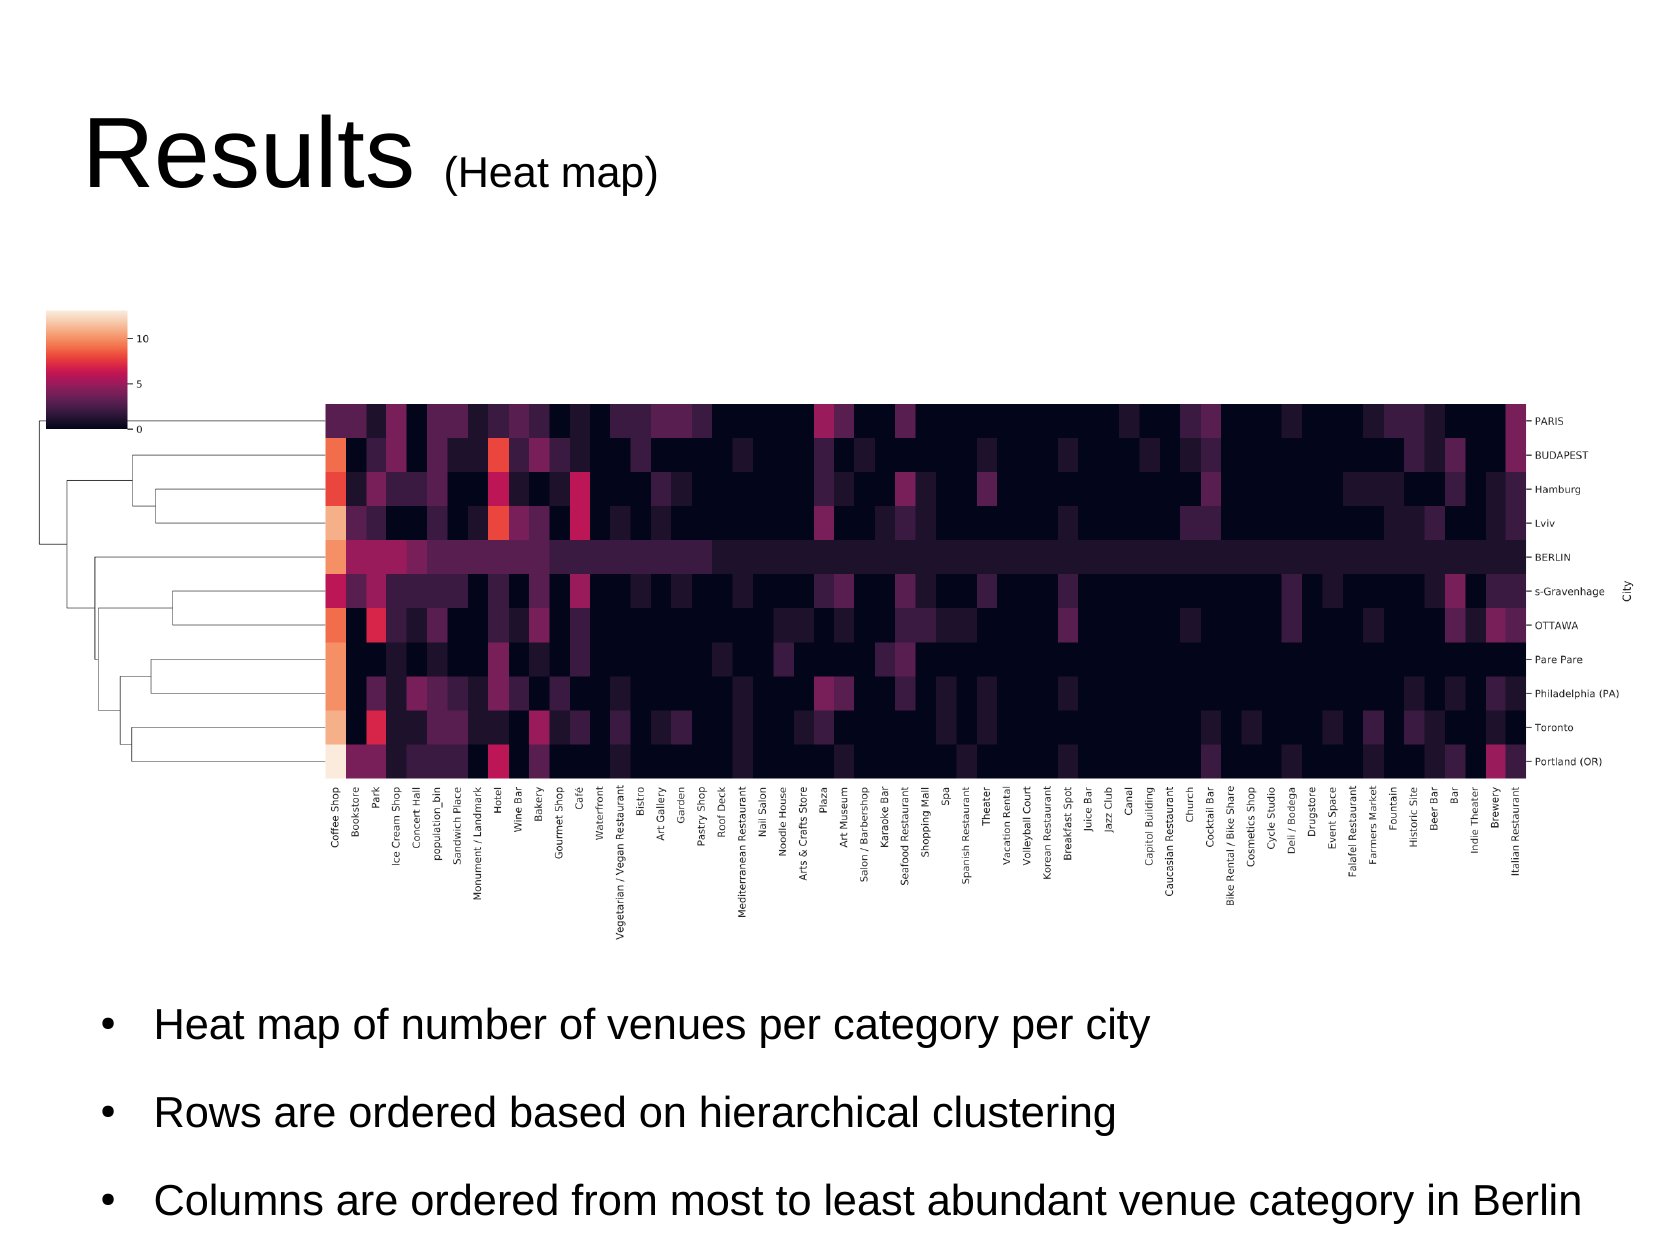

# Results (Heat map)
Heat map of number of venues per category per city
Rows are ordered based on hierarchical clustering
Columns are ordered from most to least abundant venue category in Berlin